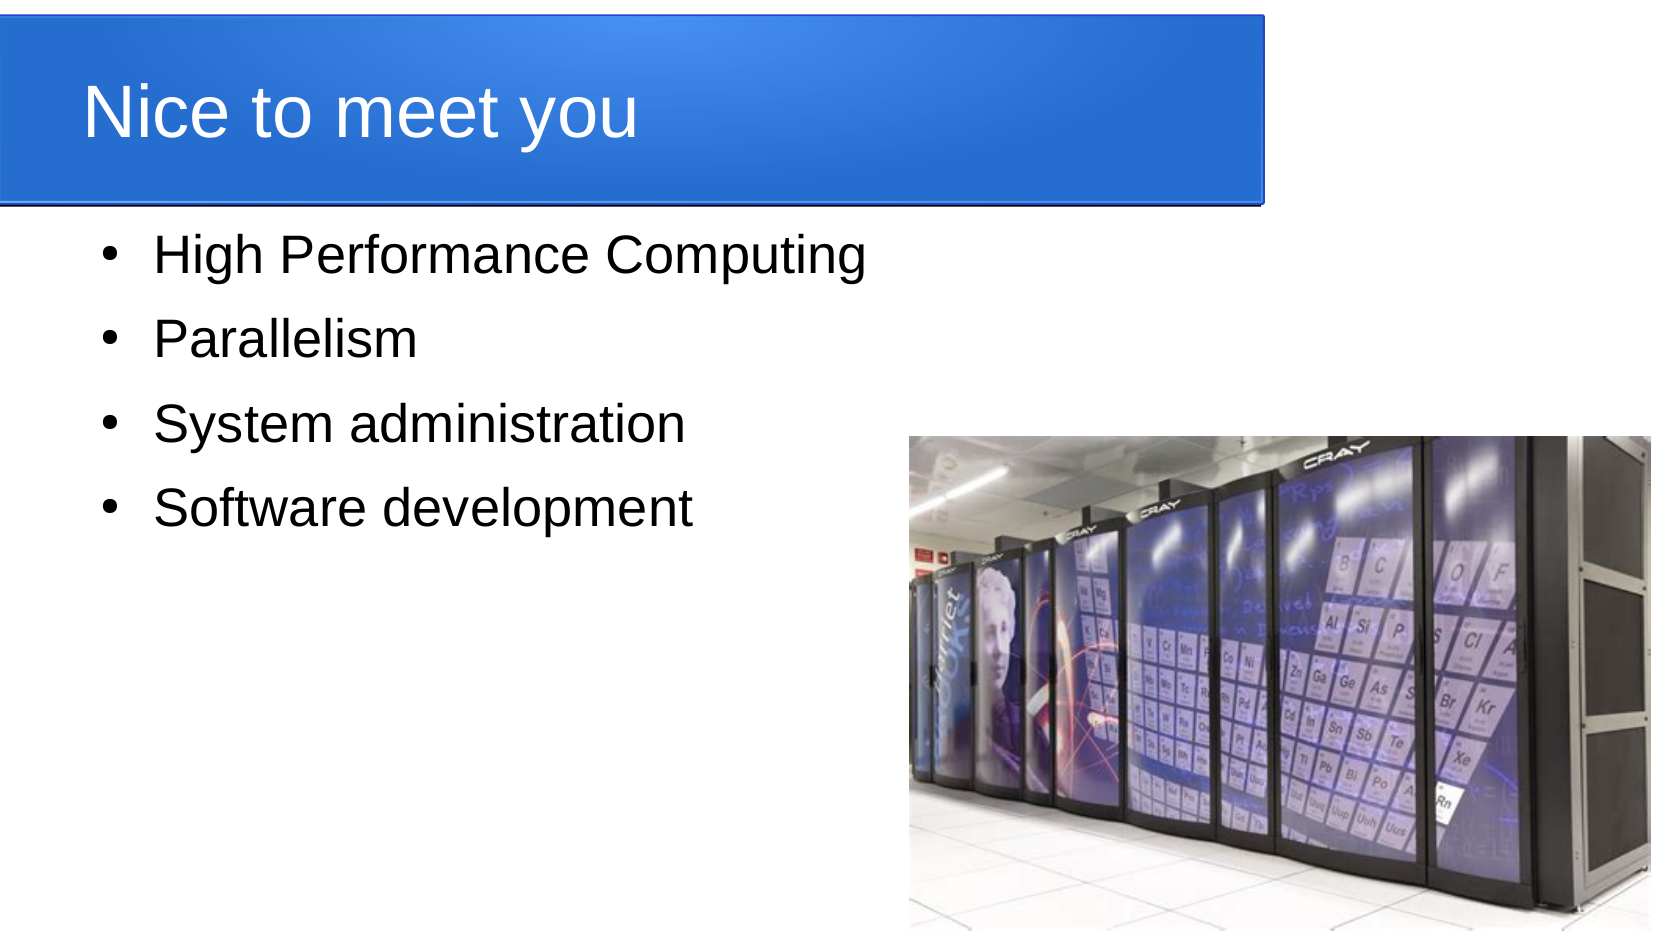

# Nice to meet you
High Performance Computing
Parallelism
System administration
Software development